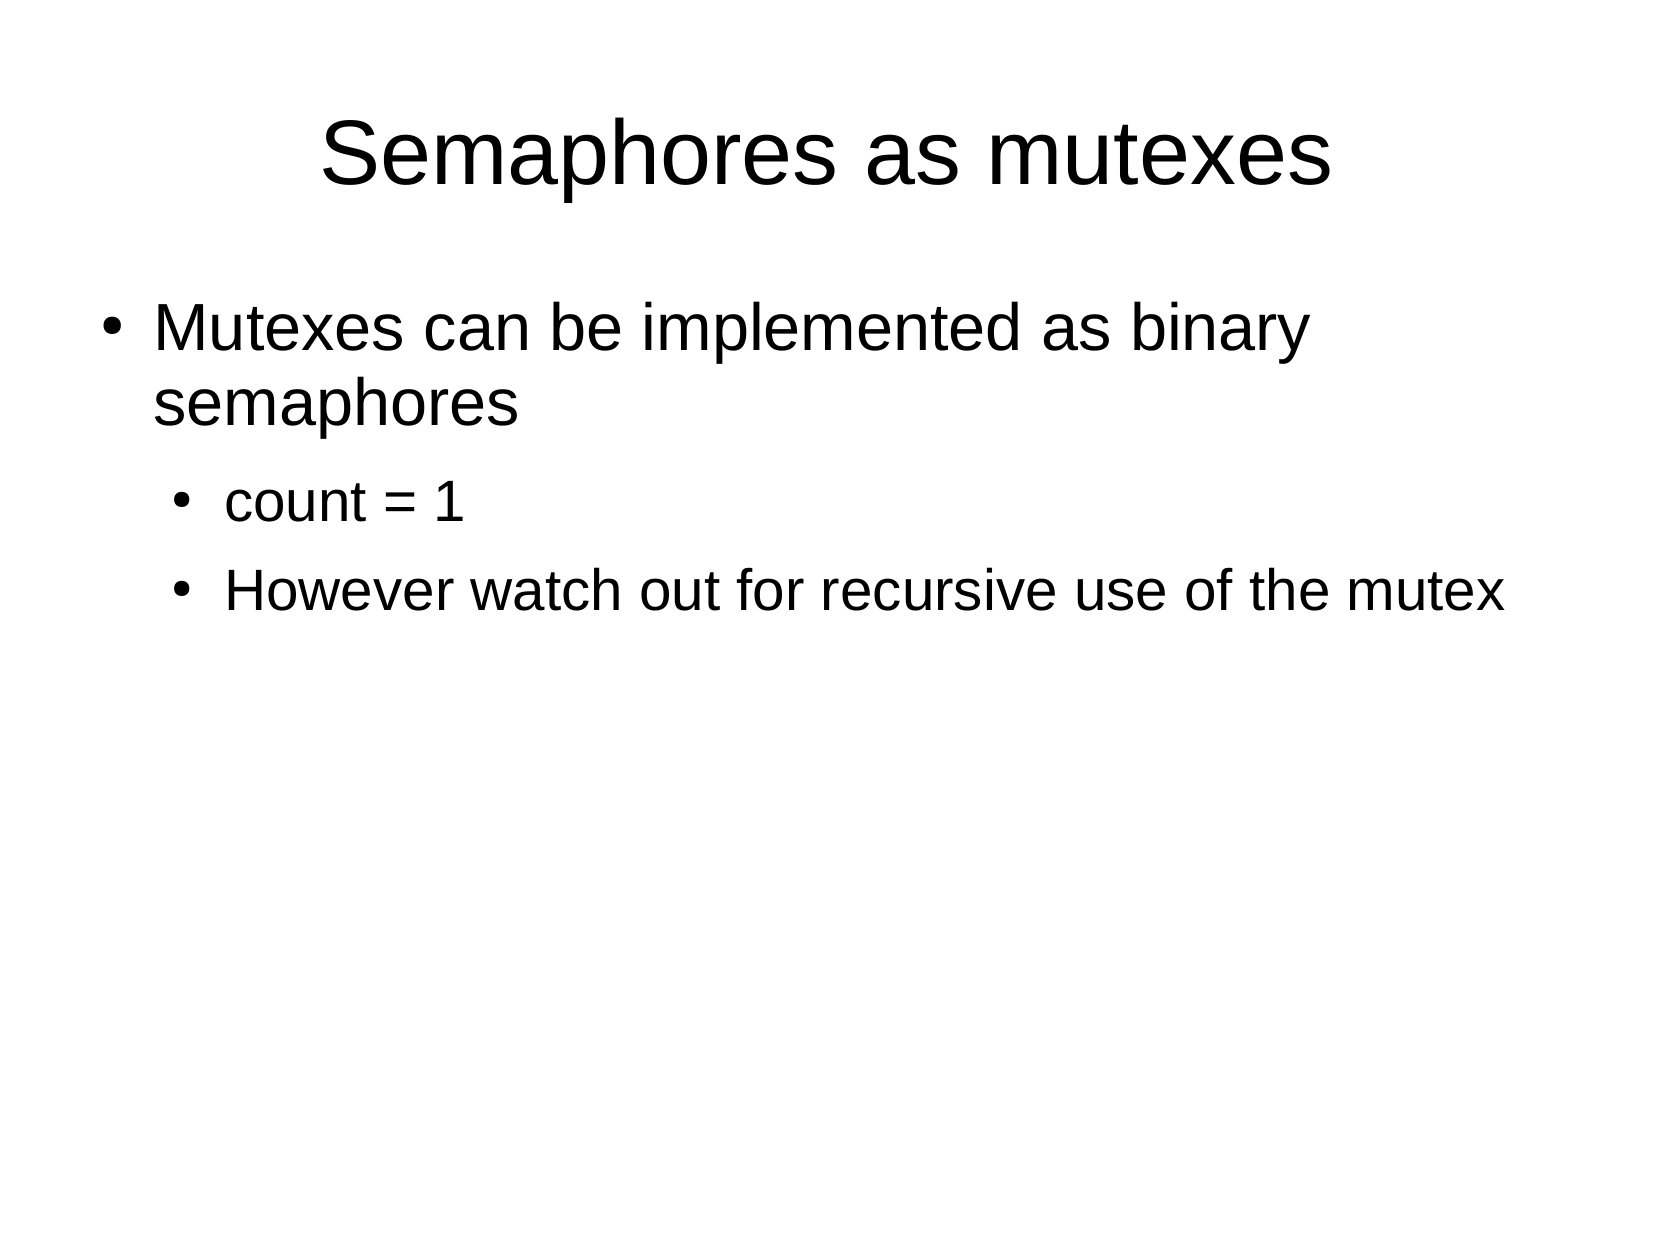

# Semaphores as mutexes
Mutexes can be implemented as binary semaphores
count = 1
However watch out for recursive use of the mutex